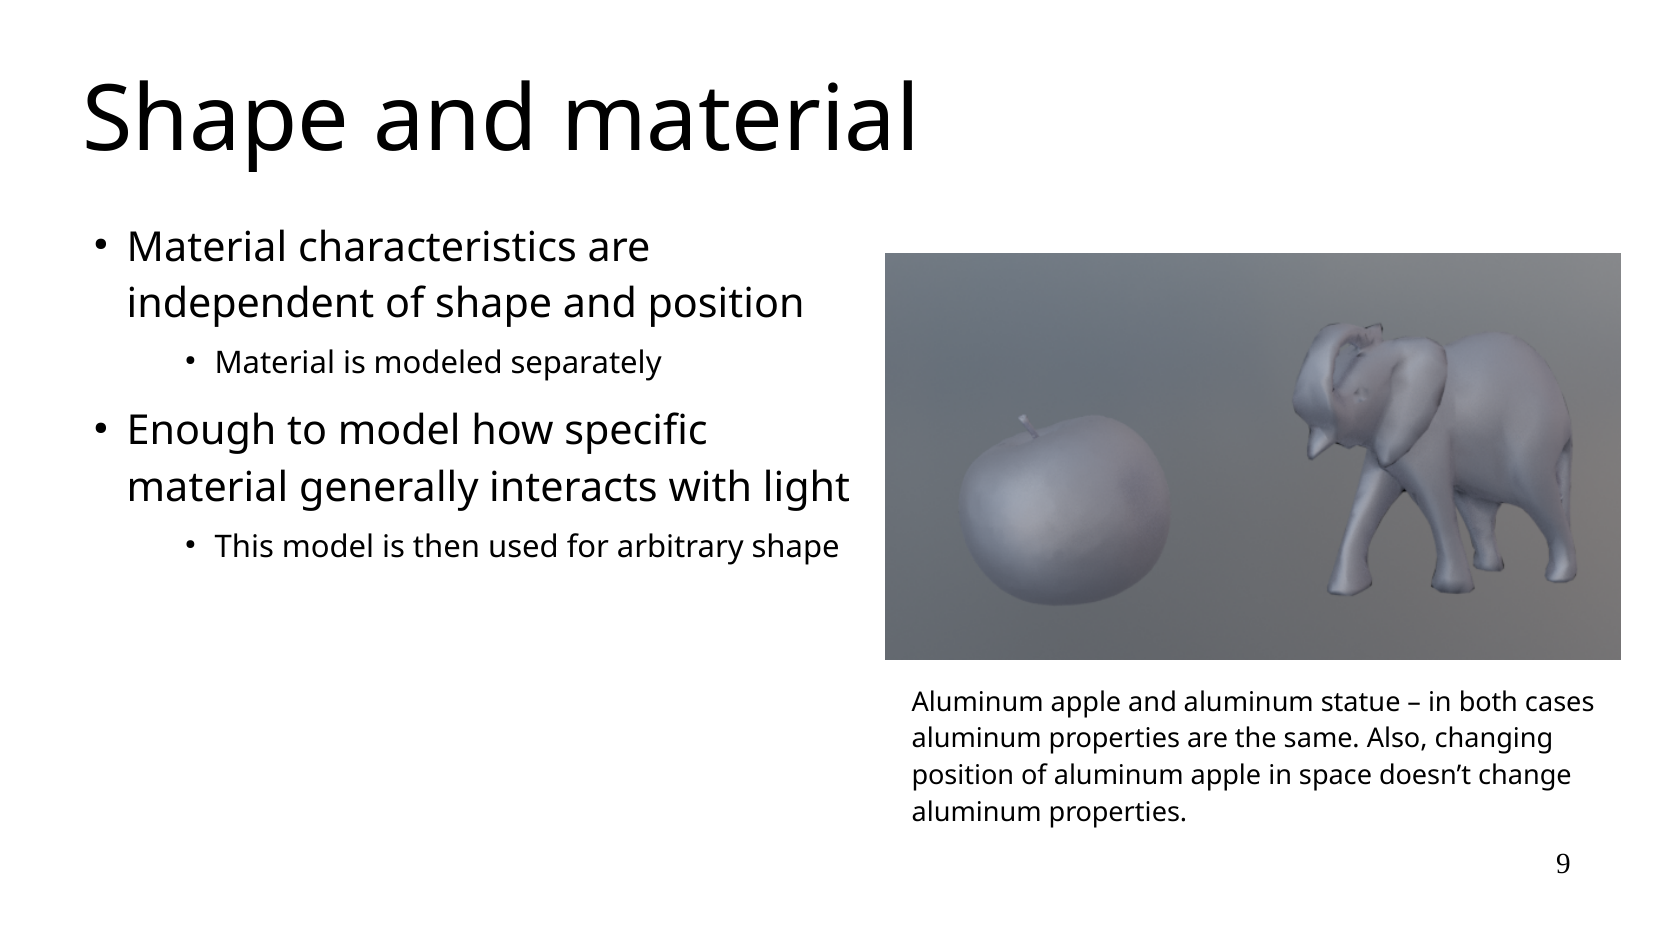

# Shape and material
Material characteristics are independent of shape and position
Material is modeled separately
Enough to model how specific material generally interacts with light
This model is then used for arbitrary shape
Aluminum apple and aluminum statue – in both cases aluminum properties are the same. Also, changing position of aluminum apple in space doesn’t change aluminum properties.
9